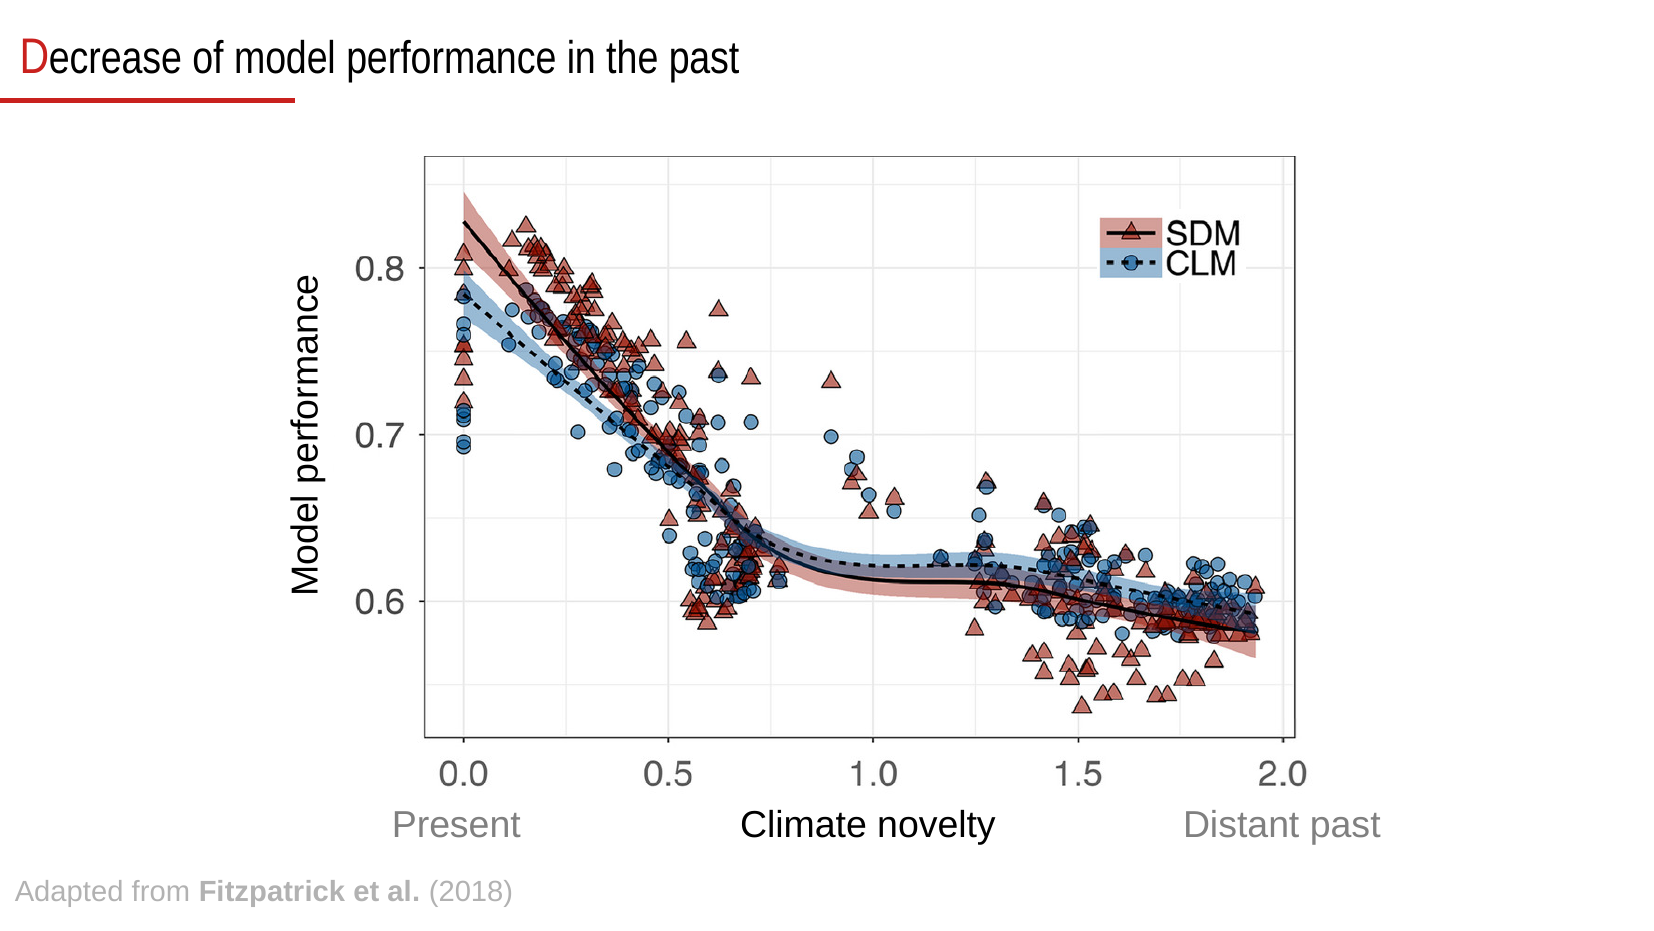

Decrease of model performance in the past
Model performance
Present
Climate novelty
Distant past
Adapted from Fitzpatrick et al. (2018)